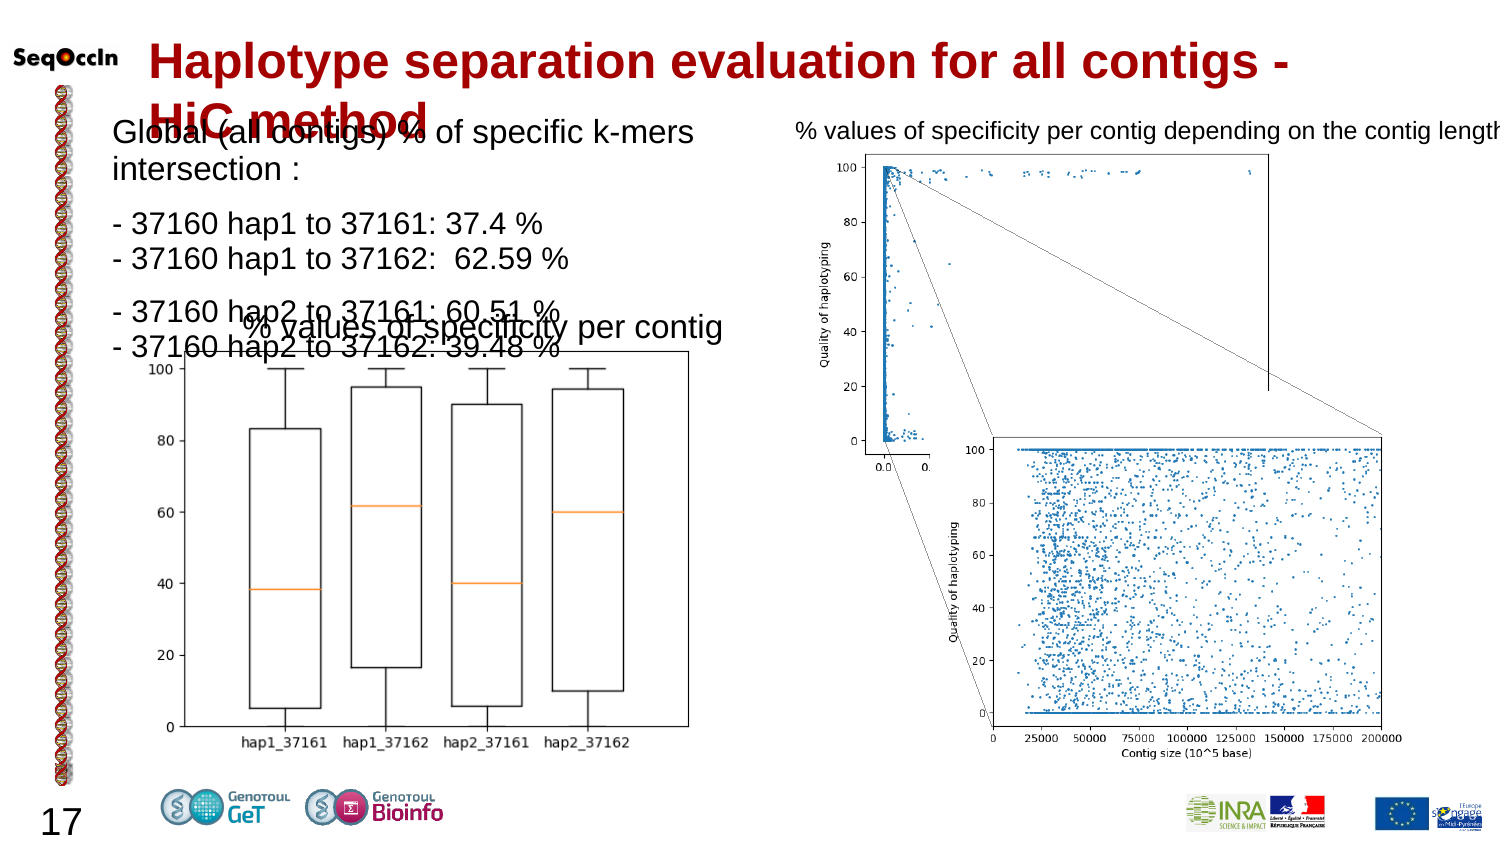

Haplotype separation evaluation for all contigs - HiC method
Global (all contigs) % of specific k-mers intersection :
- 37160 hap1 to 37161: 37.4 %
- 37160 hap1 to 37162: 62.59 %
- 37160 hap2 to 37161: 60.51 %
- 37160 hap2 to 37162: 39.48 %
% values of specificity per contig depending on the contig length
% values of specificity per contig